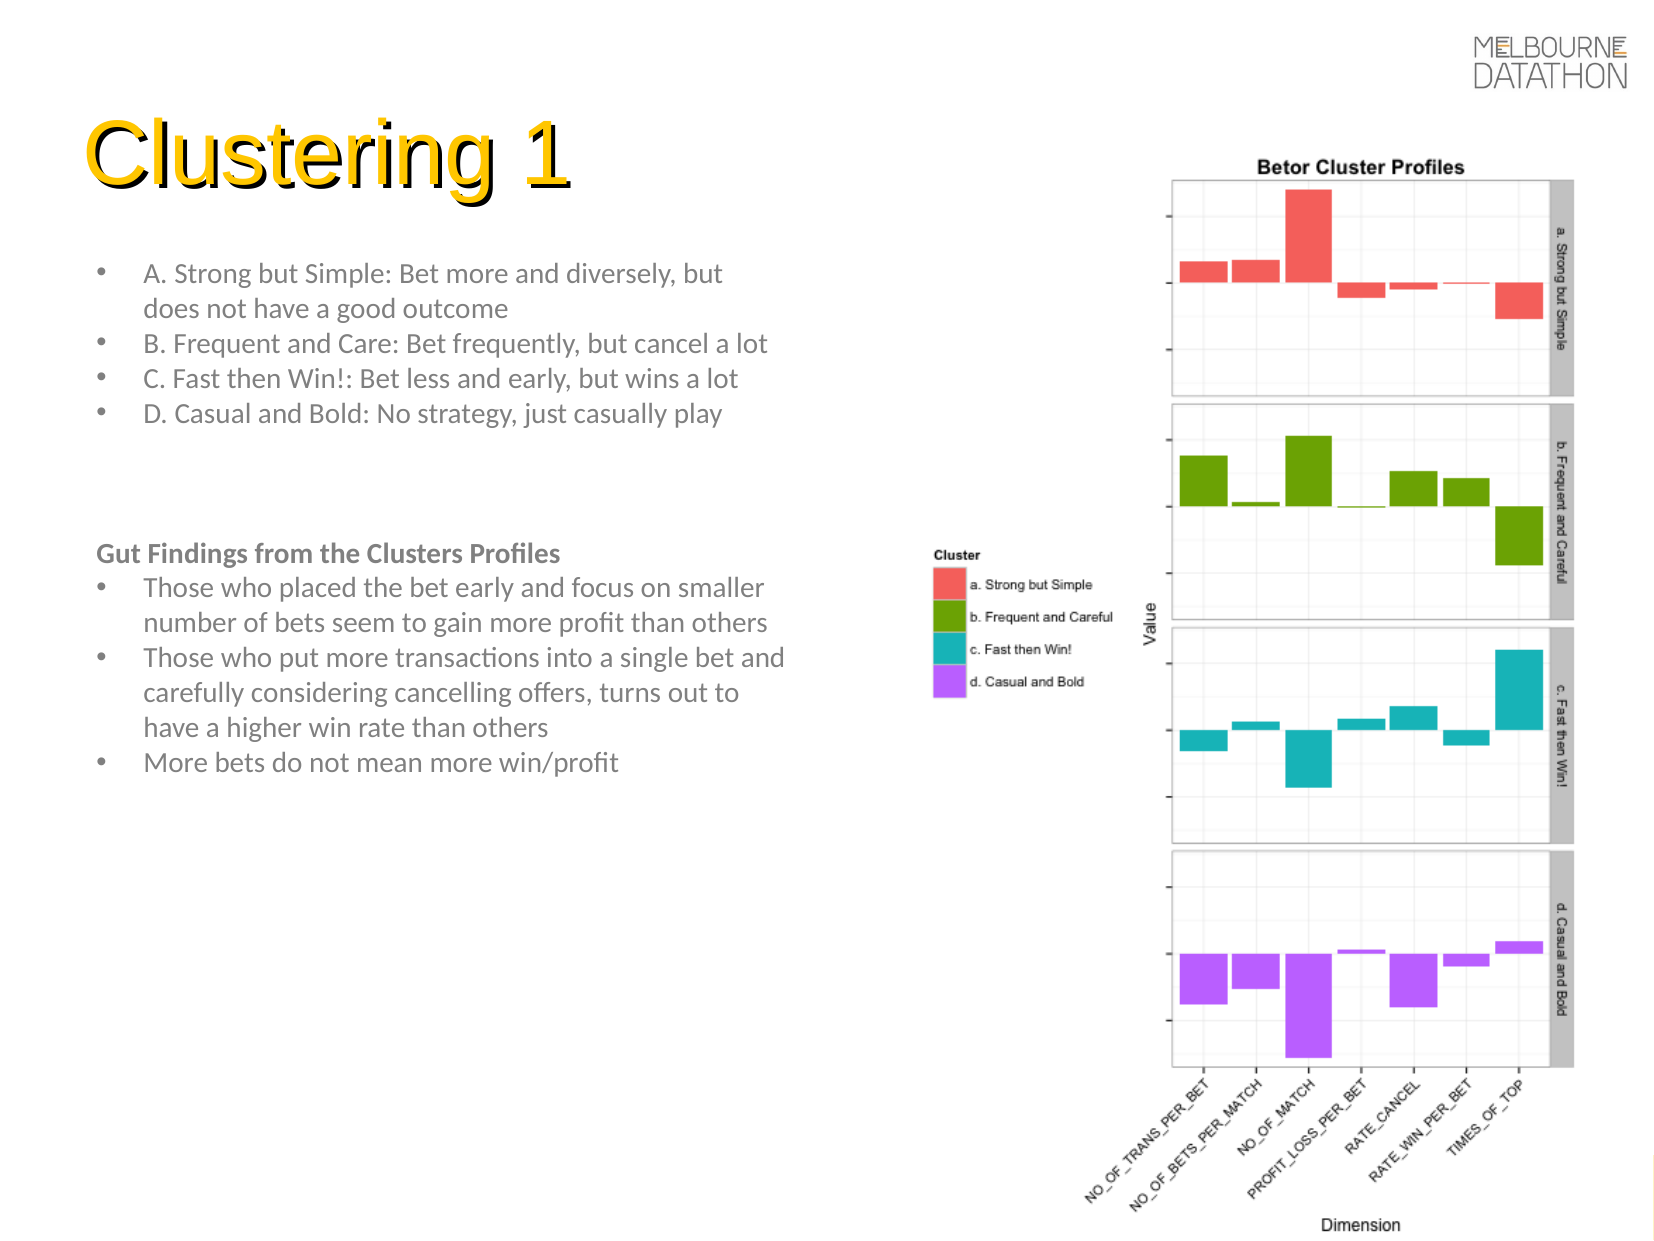

# Clustering 1
A. Strong but Simple: Bet more and diversely, but does not have a good outcome
B. Frequent and Care: Bet frequently, but cancel a lot
C. Fast then Win!: Bet less and early, but wins a lot
D. Casual and Bold: No strategy, just casually play
Gut Findings from the Clusters Profiles
Those who placed the bet early and focus on smaller number of bets seem to gain more profit than others
Those who put more transactions into a single bet and carefully considering cancelling offers, turns out to have a higher win rate than others
More bets do not mean more win/profit